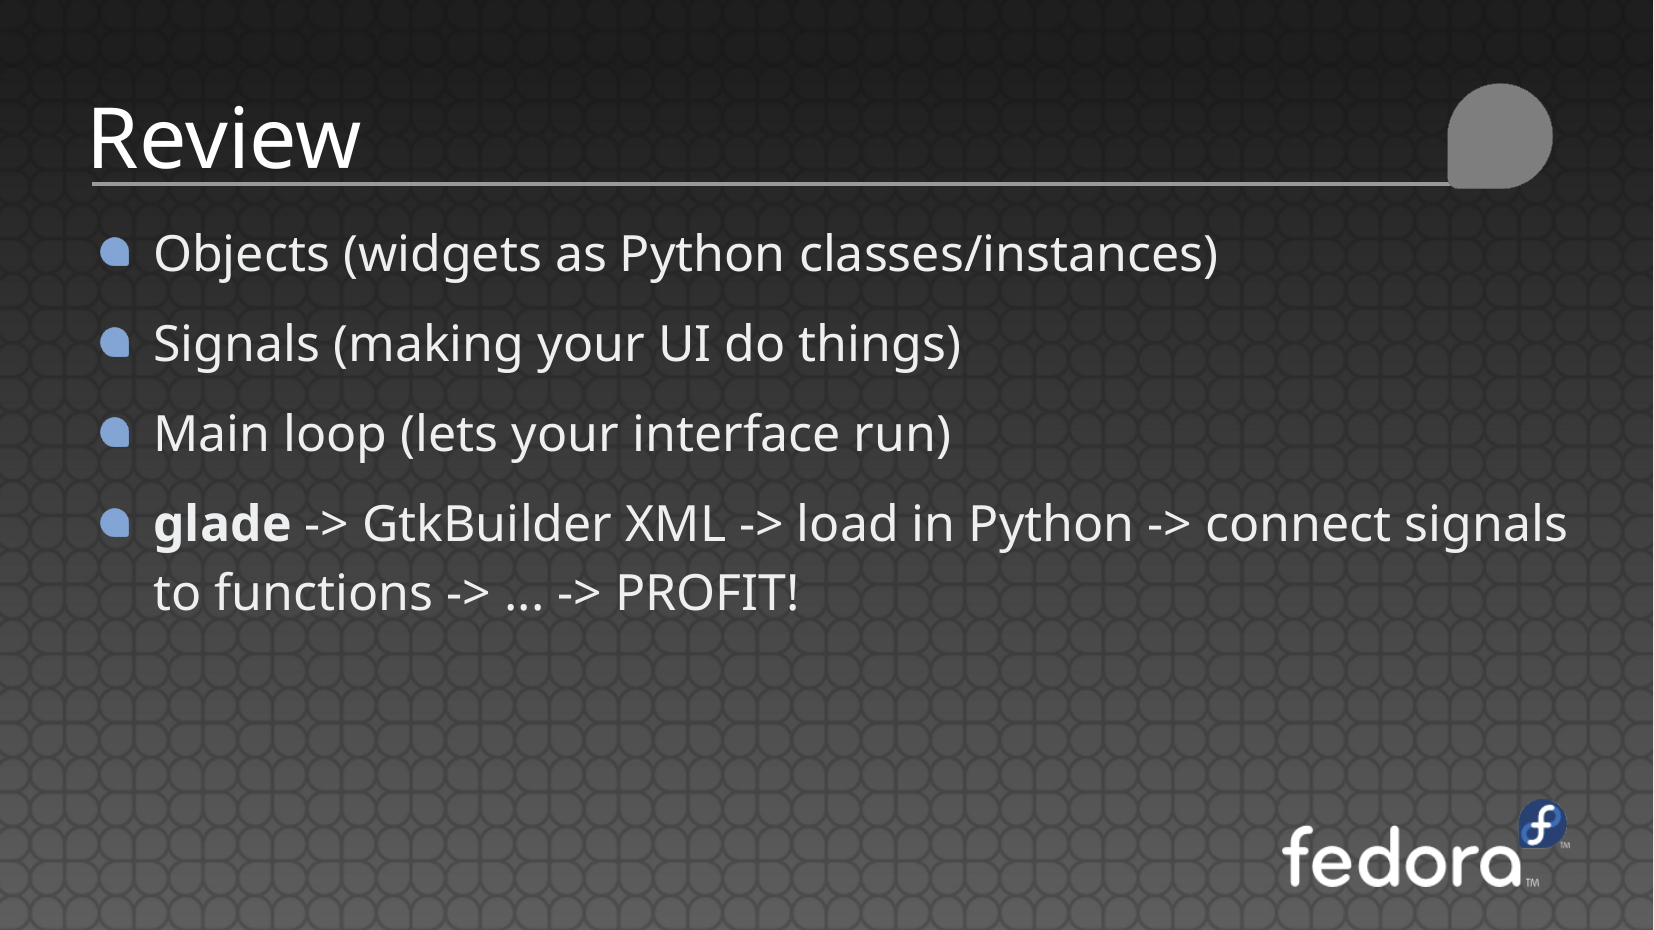

# Review
Objects (widgets as Python classes/instances)
Signals (making your UI do things)
Main loop (lets your interface run)
glade -> GtkBuilder XML -> load in Python -> connect signals to functions -> ... -> PROFIT!